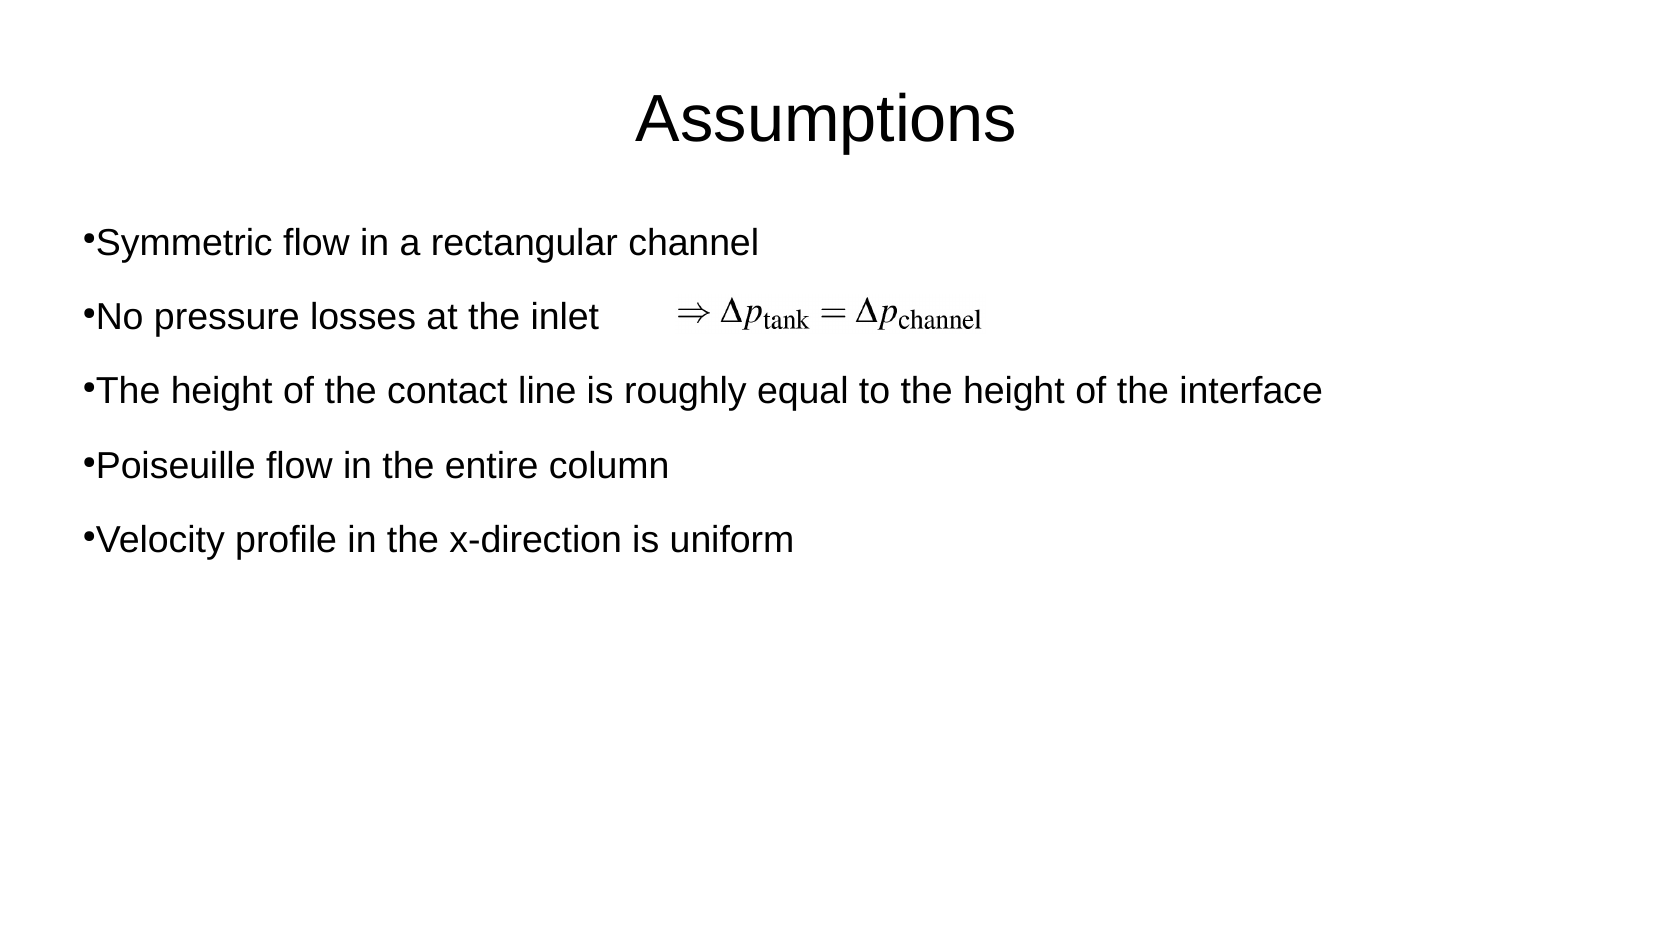

# Assumptions
Symmetric flow in a rectangular channel
No pressure losses at the inlet
The height of the contact line is roughly equal to the height of the interface
Poiseuille flow in the entire column
Velocity profile in the x-direction is uniform